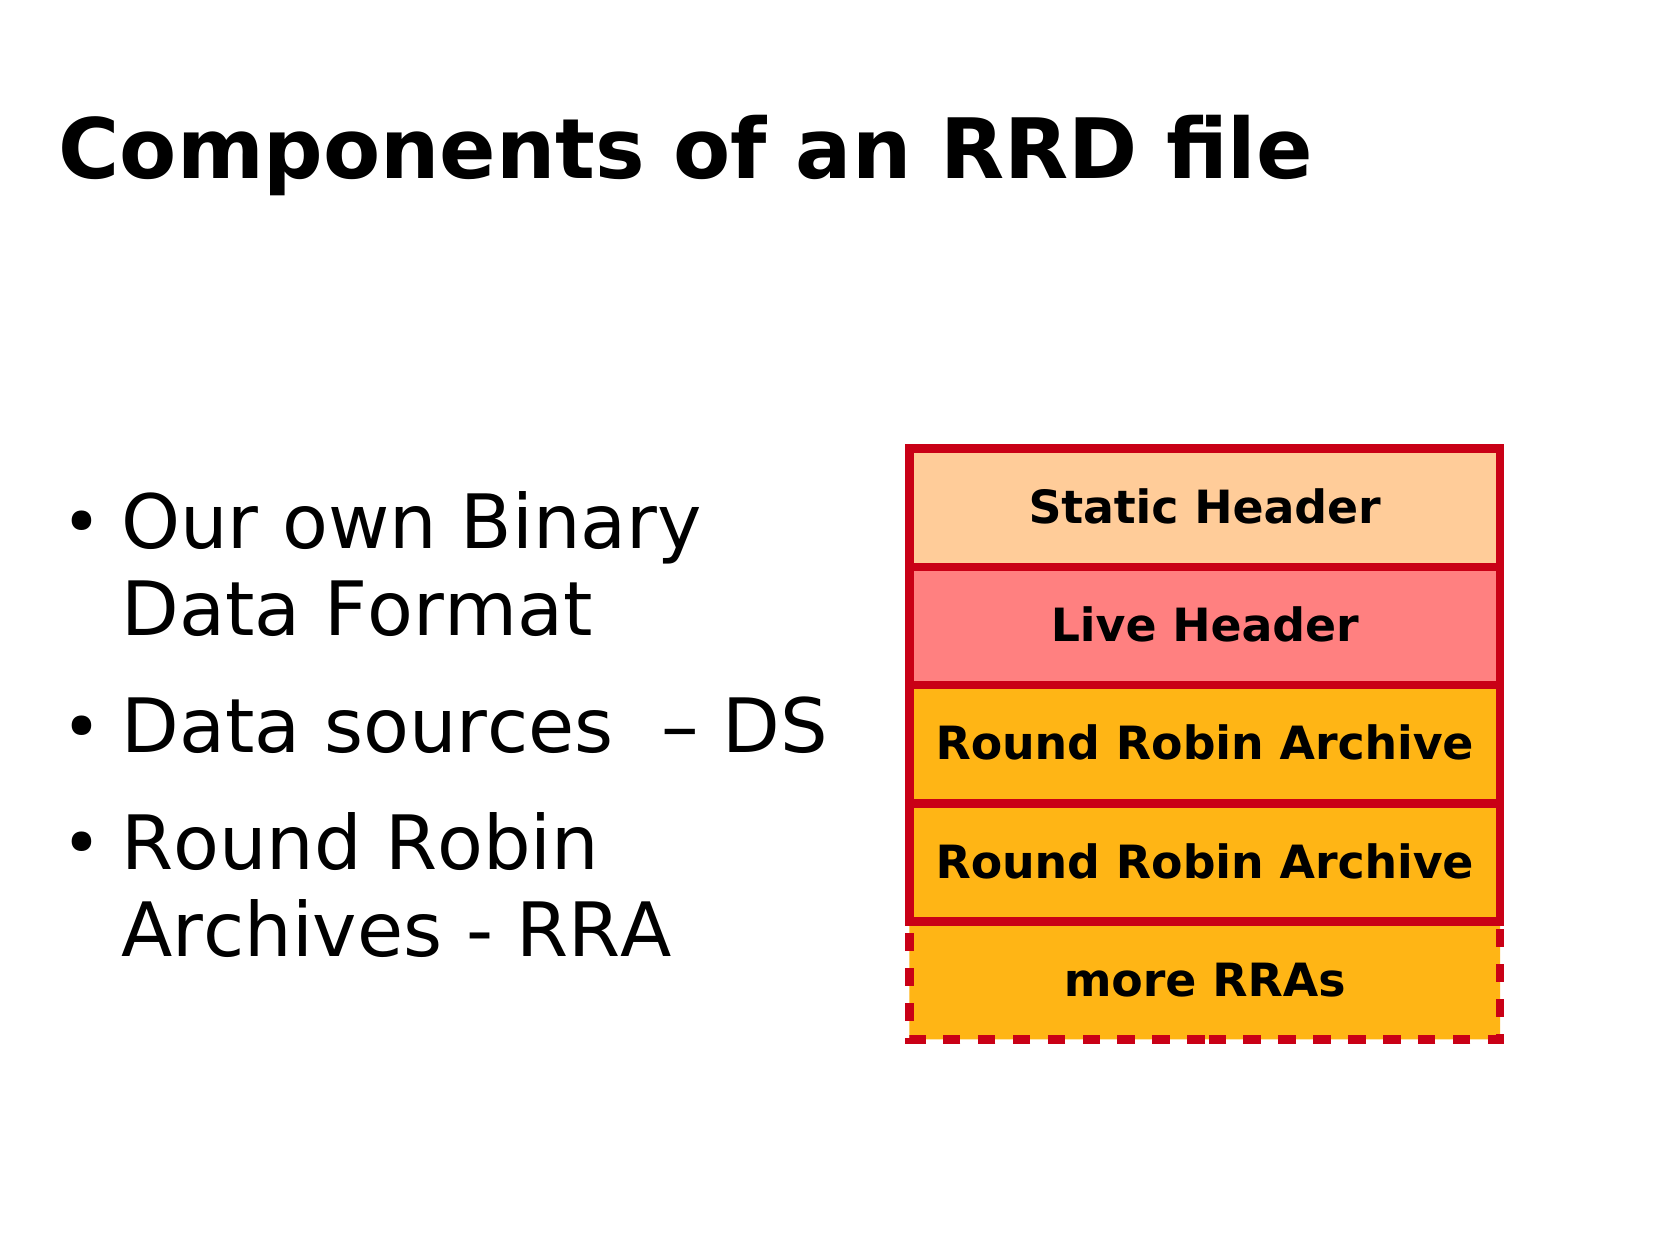

# Components of an RRD file
Static Header
Our own Binary Data Format
Data sources – DS
Round Robin Archives - RRA
Live Header
Round Robin Archive
Round Robin Archive
more RRAs